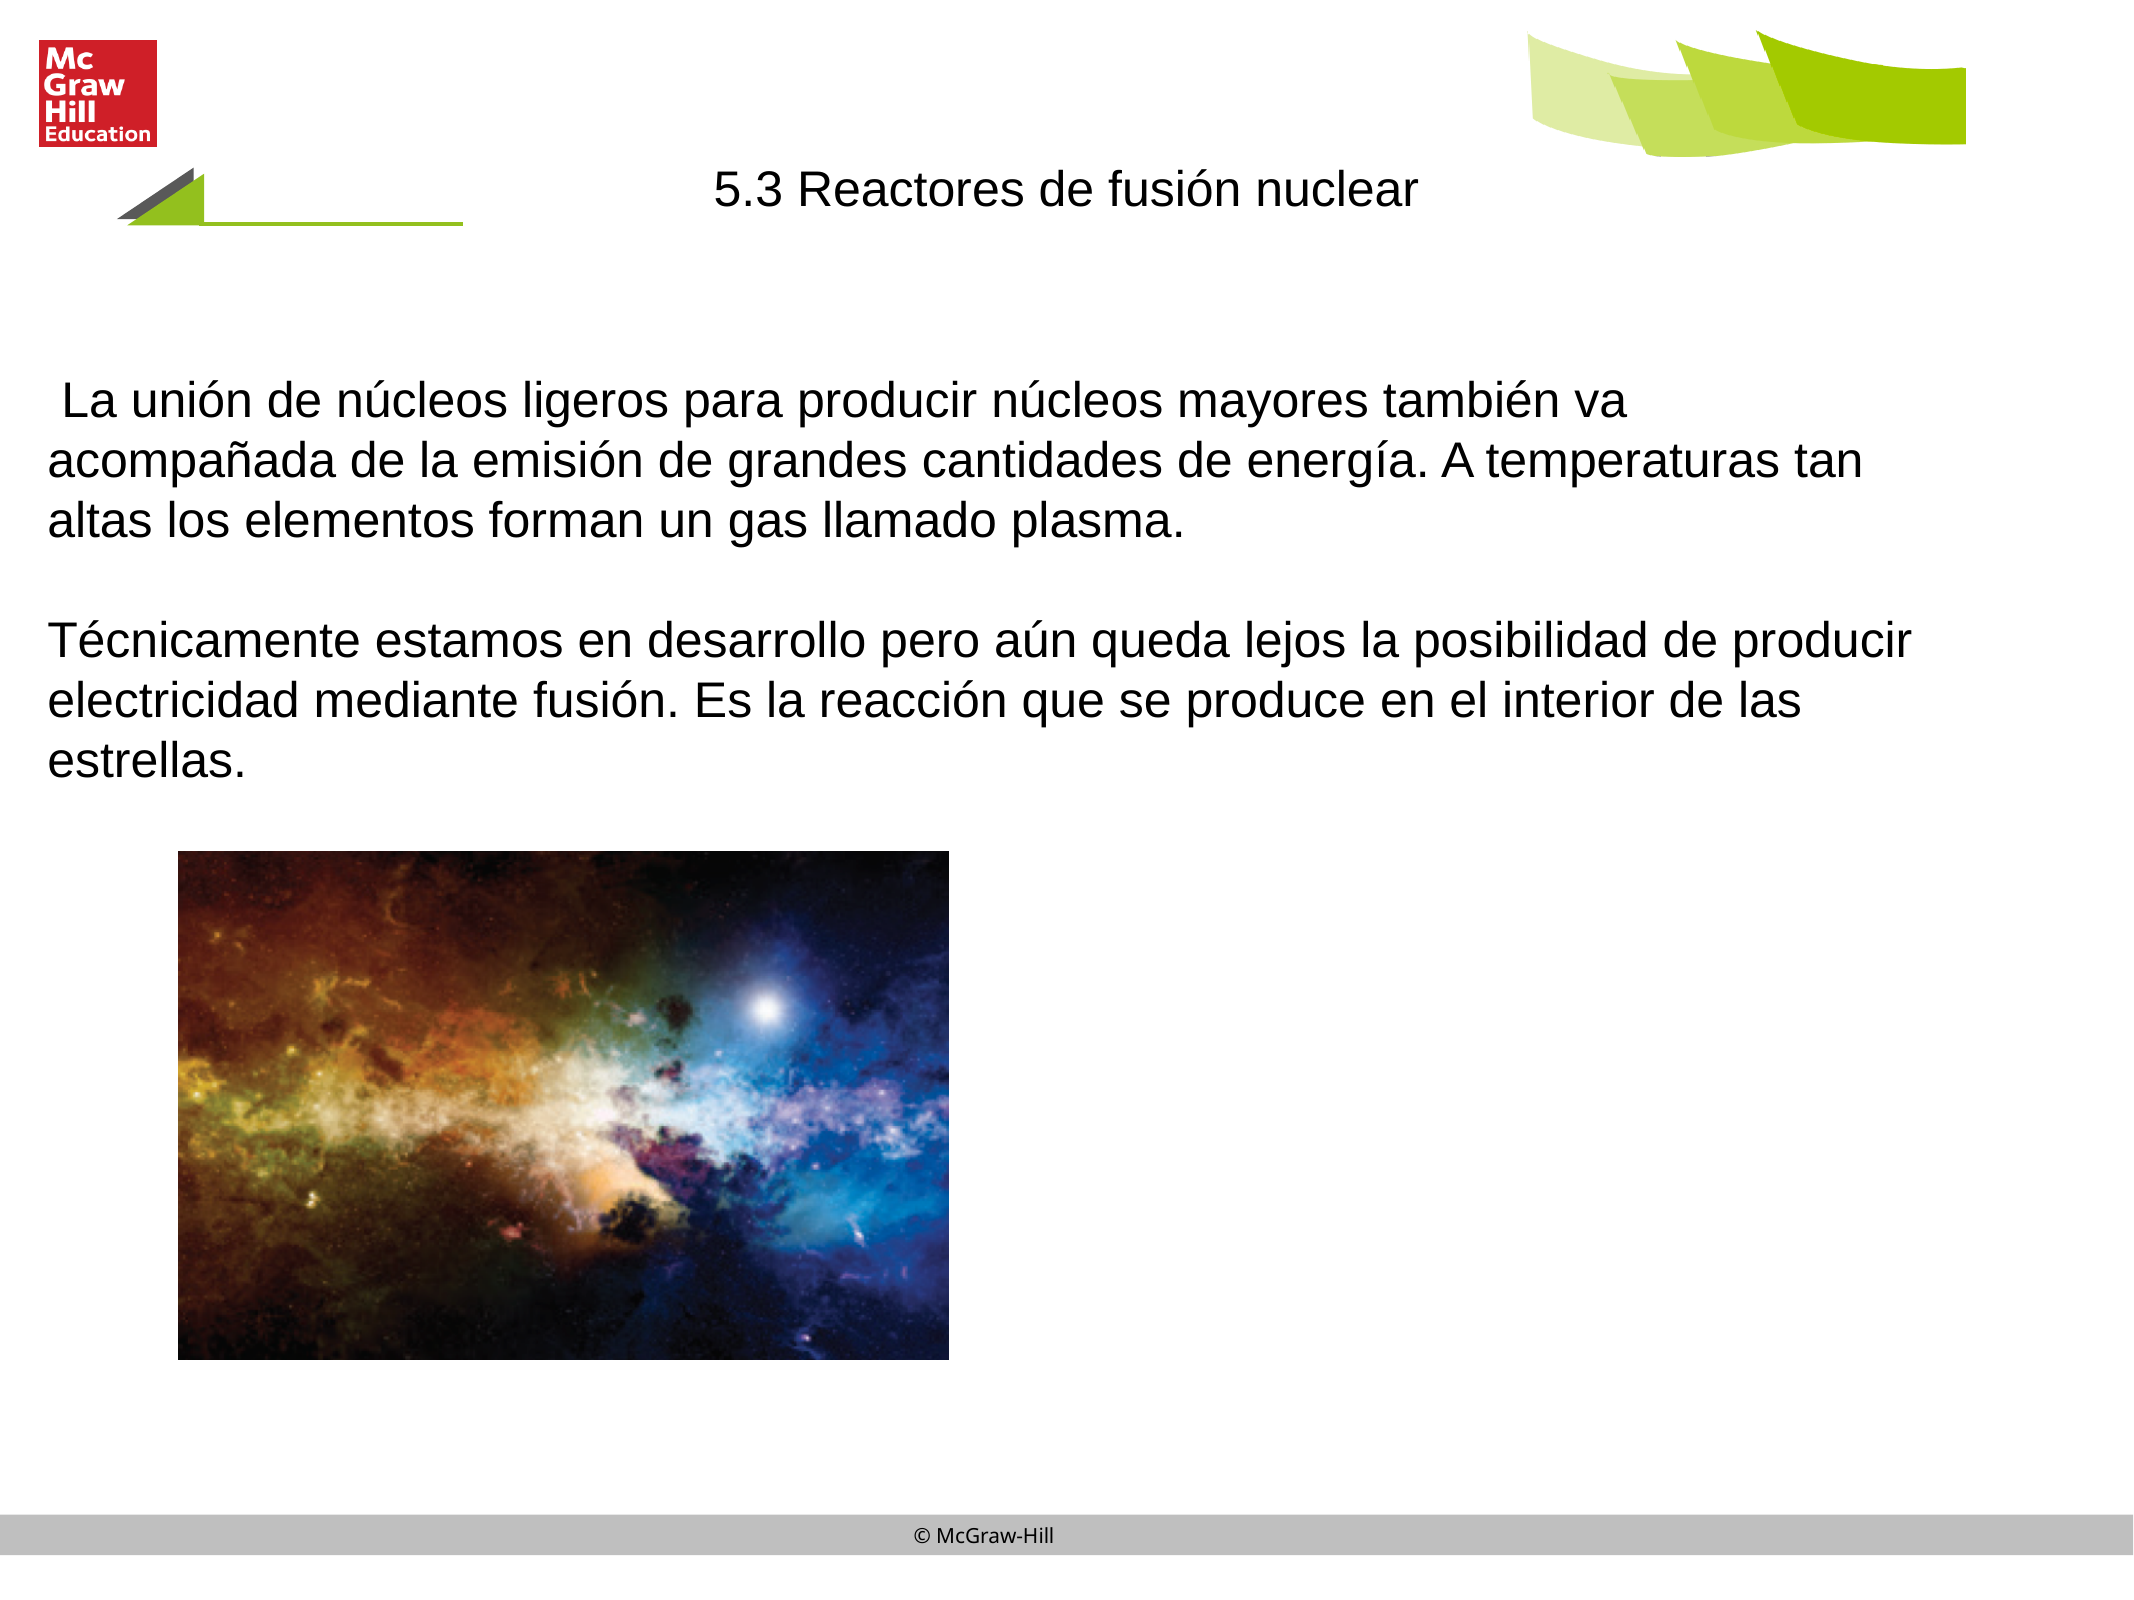

5.3 Reactores de fusión nuclear
 La unión de núcleos ligeros para producir núcleos mayores también va acompañada de la emisión de grandes cantidades de energía. A temperaturas tan altas los elementos forman un gas llamado plasma.
Técnicamente estamos en desarrollo pero aún queda lejos la posibilidad de producir electricidad mediante fusión. Es la reacción que se produce en el interior de las estrellas.
© McGraw-Hill